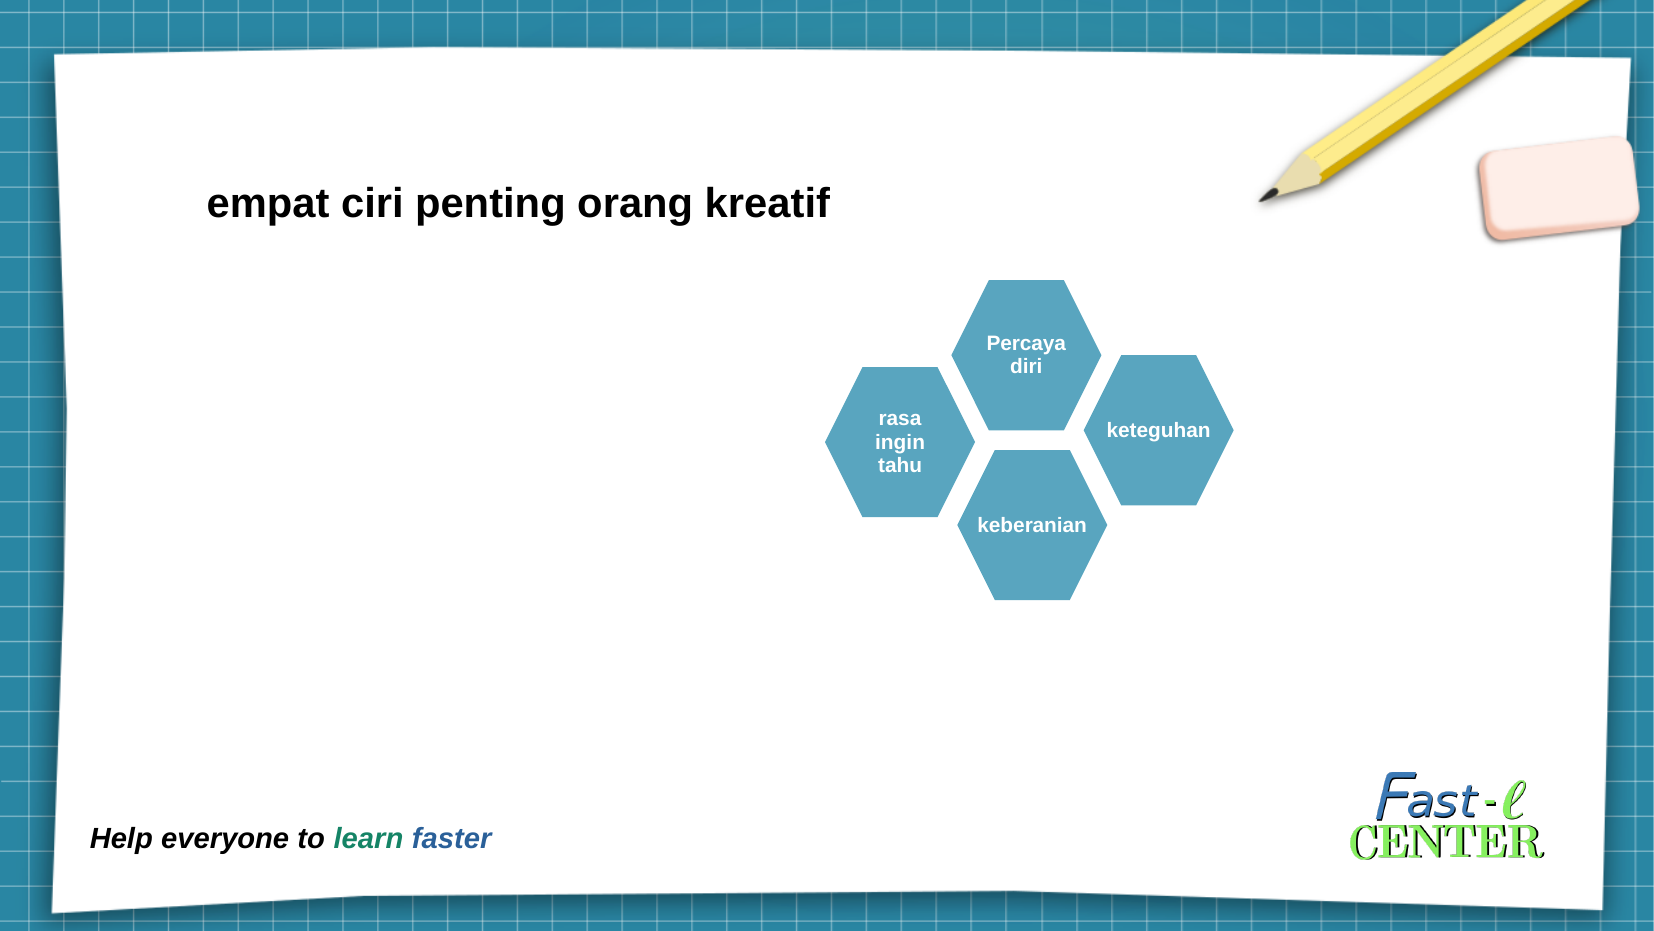

empat ciri penting orang kreatif
Percaya
diri
keteguhan
rasa
ingin
tahu
keberanian
Help everyone to learn faster